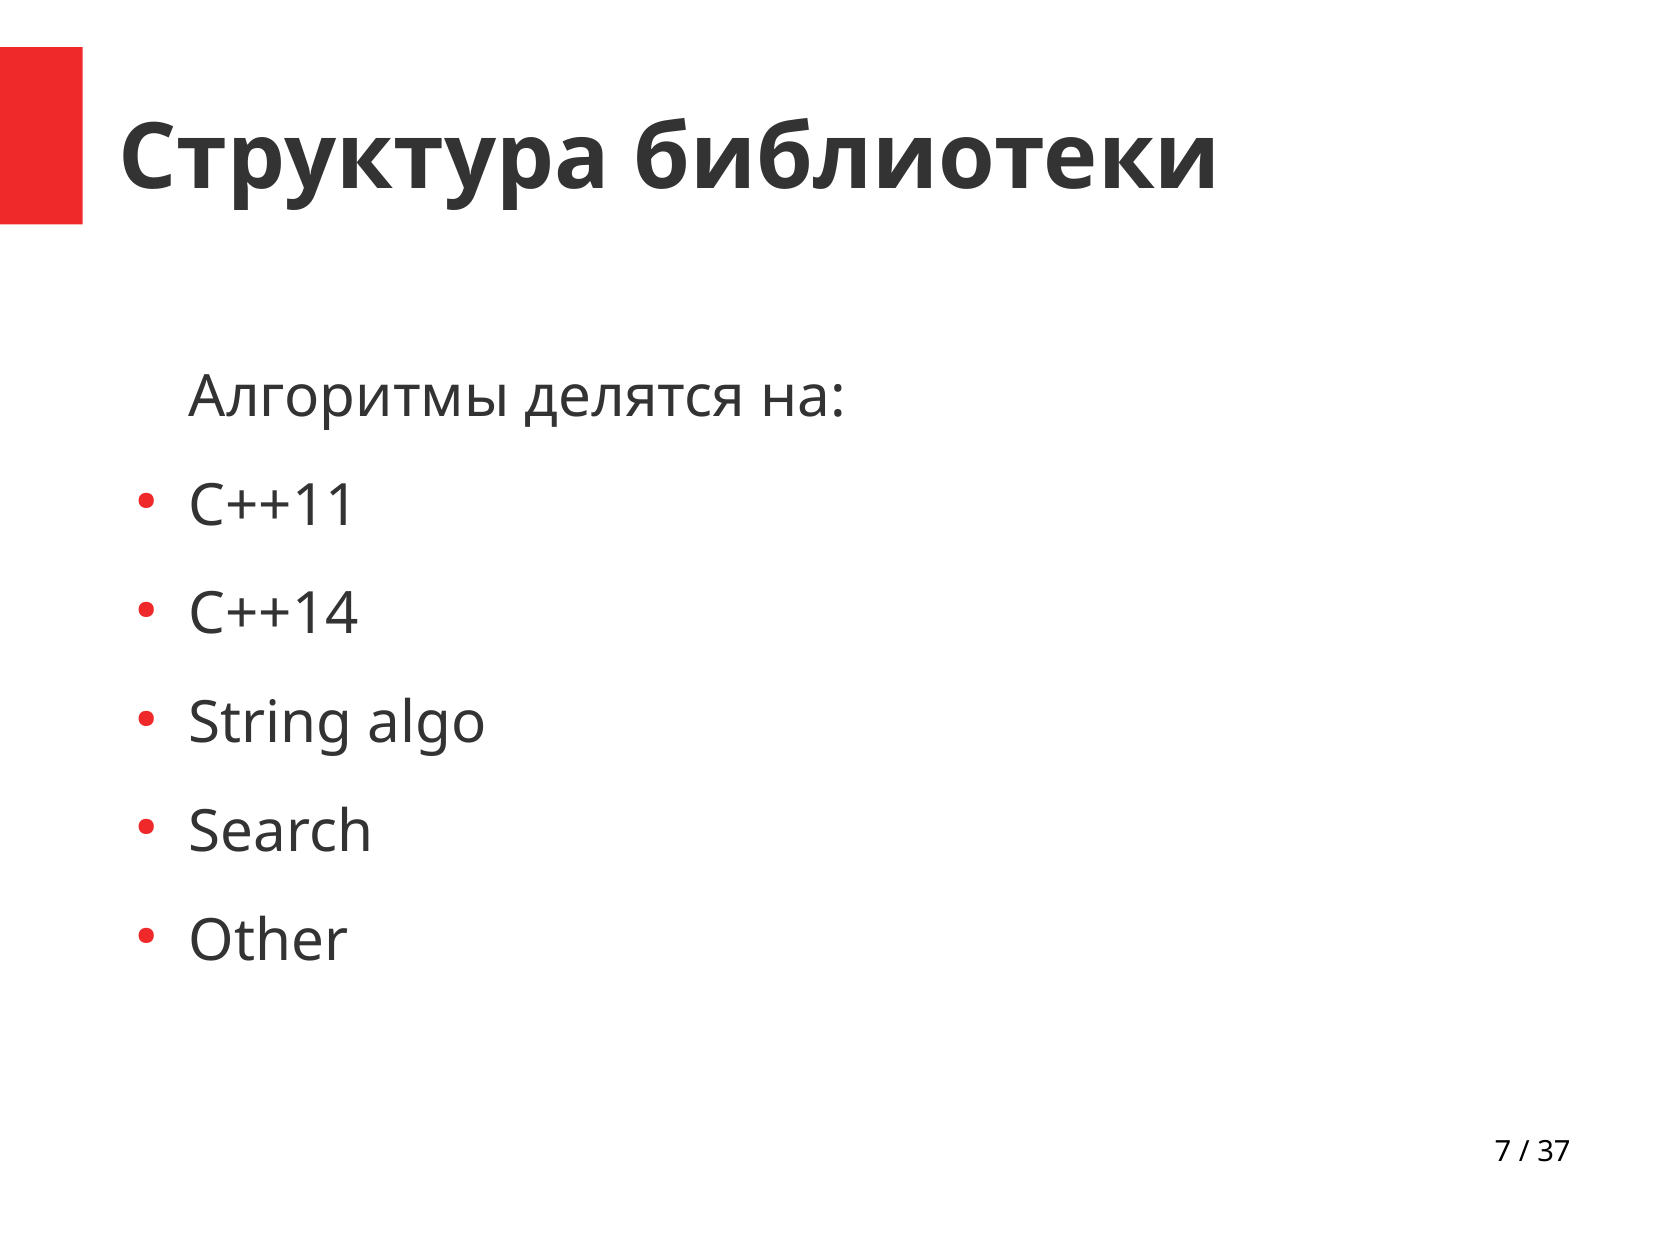

# Структура библиотеки
Алгоритмы делятся на:
C++11
C++14
String algo
Search
Other
7